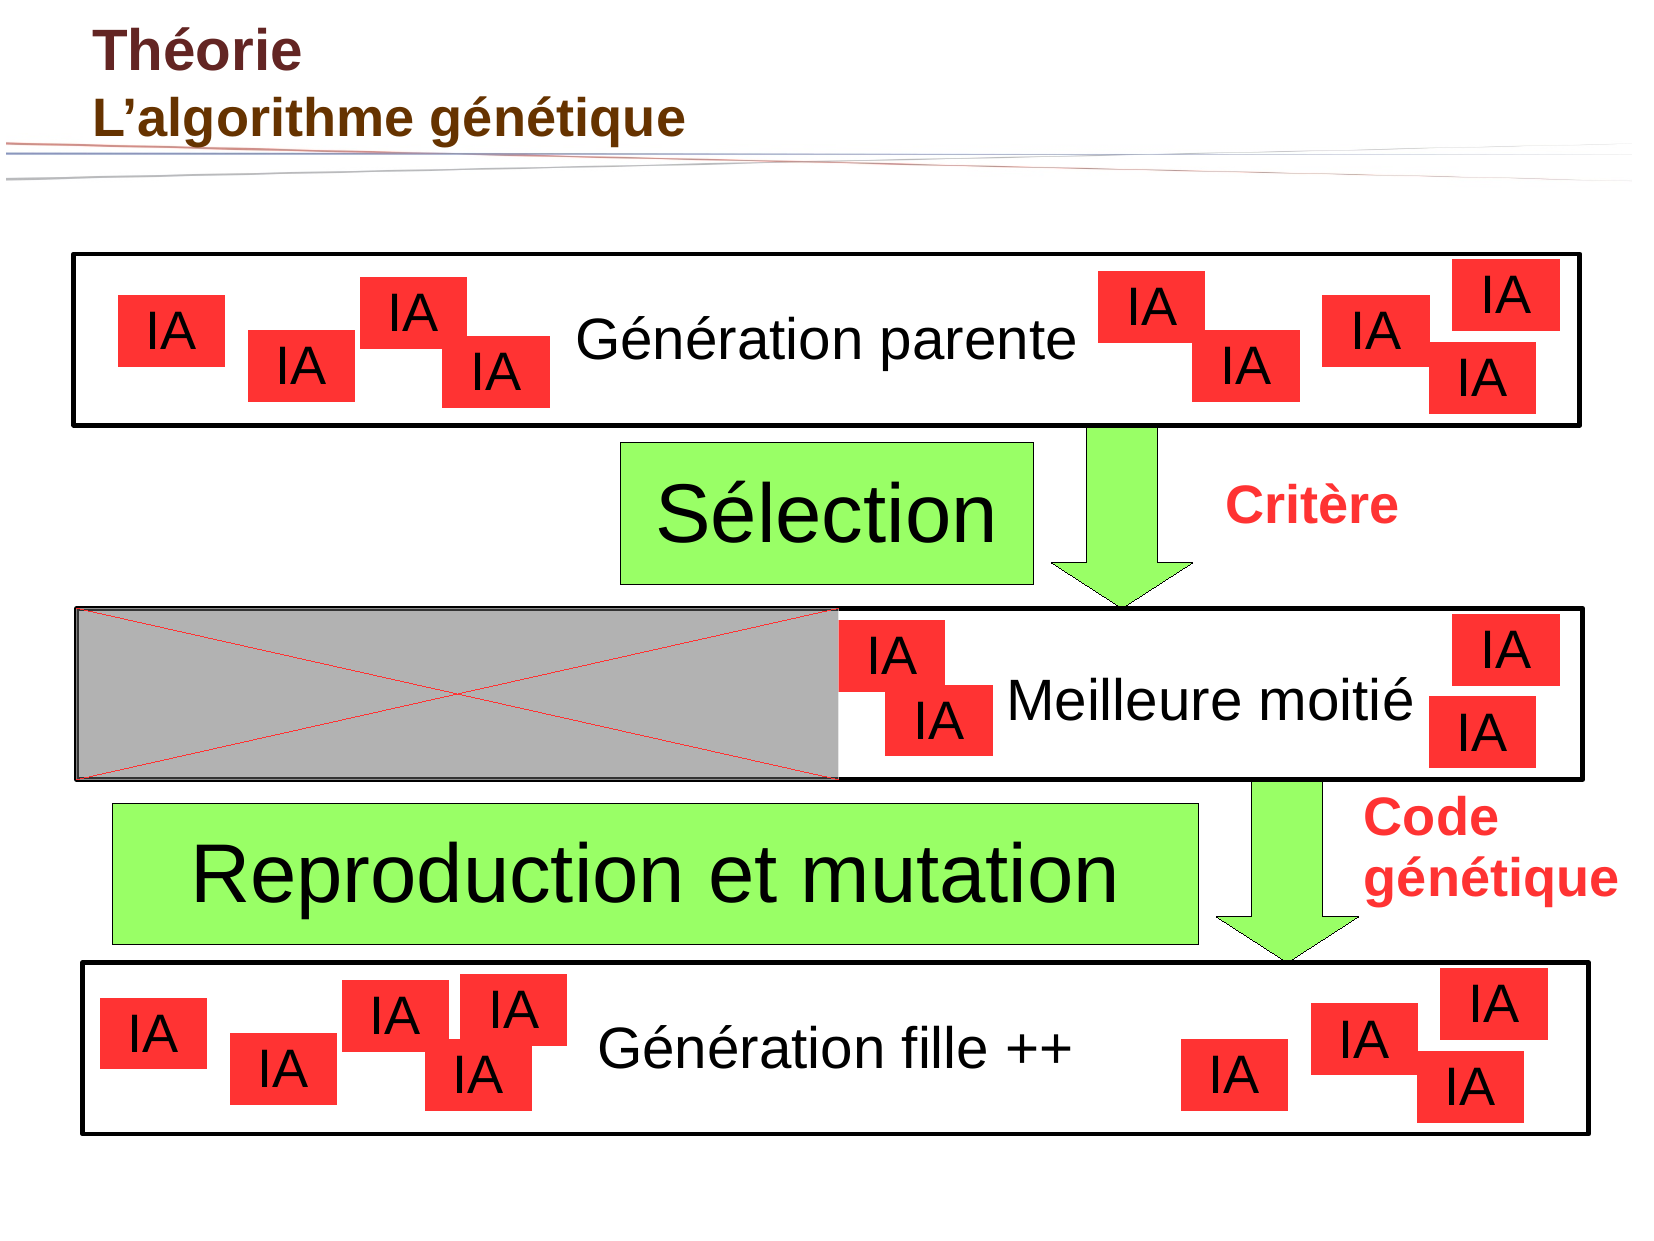

# Théorie L’algorithme génétique
Génération parente
IA
IA
IA
IA
IA
IA
IA
IA
IA
Sélection
Critère
Meilleure moitié
IA
IA
IA
IA
Code
génétique
Reproduction et mutation
Génération fille ++
IA
IA
IA
IA
IA
IA
IA
IA
IA